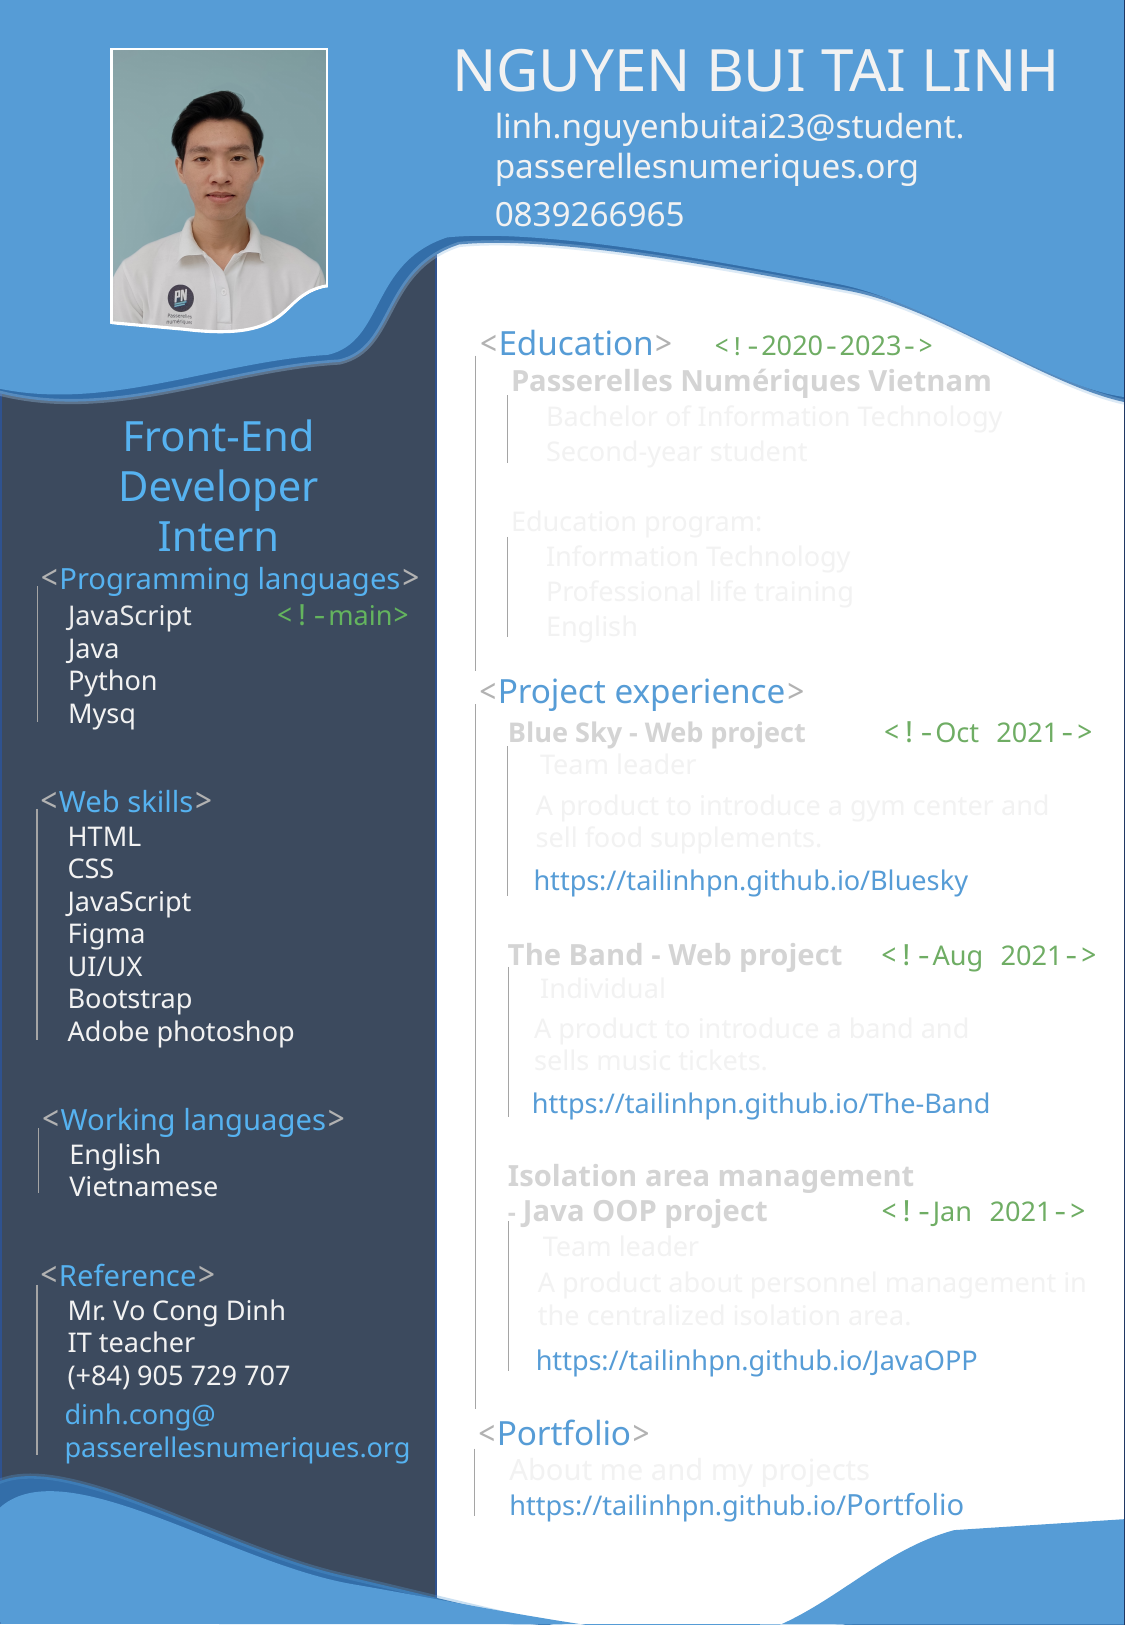

NGUYEN BUI TAI LINH
linh.nguyenbuitai23@student.
passerellesnumeriques.org
0839266965
 <Education> <!-2020-2023->
 Passerelles Numériques Vietnam
 Bachelor of Information Technology
 Second-year student
 Education program:
 Information Technology
 Professional life training
 English
Front-End
Developer Intern
 <Programming languages>
 JavaScript <!-main>
 Java
 Python
 Mysq
 <Project experience>
Blue Sky - Web project <!-Oct 2021->
 Team leader
A product to introduce a gym center and sell food supplements.
https://tailinhpn.github.io/Bluesky
The Band - Web project <!-Aug 2021->
 Individual
A product to introduce a band and sells music tickets.
https://tailinhpn.github.io/The-Band
Isolation area management
- Java OOP project <!-Jan 2021->
 Team leader
A product about personnel management in the centralized isolation area.
https://tailinhpn.github.io/JavaOPP
 <Web skills>
 HTML
 CSS
 JavaScript
 Figma
 UI/UX
 Bootstrap
 Adobe photoshop
 <Working languages>
 English
 Vietnamese
 <Reference>
 Mr. Vo Cong Dinh
 IT teacher
 (+84) 905 729 707
dinh.cong@
passerellesnumeriques.org
 <Portfolio>
 About me and my projects
 https://tailinhpn.github.io/Portfolio